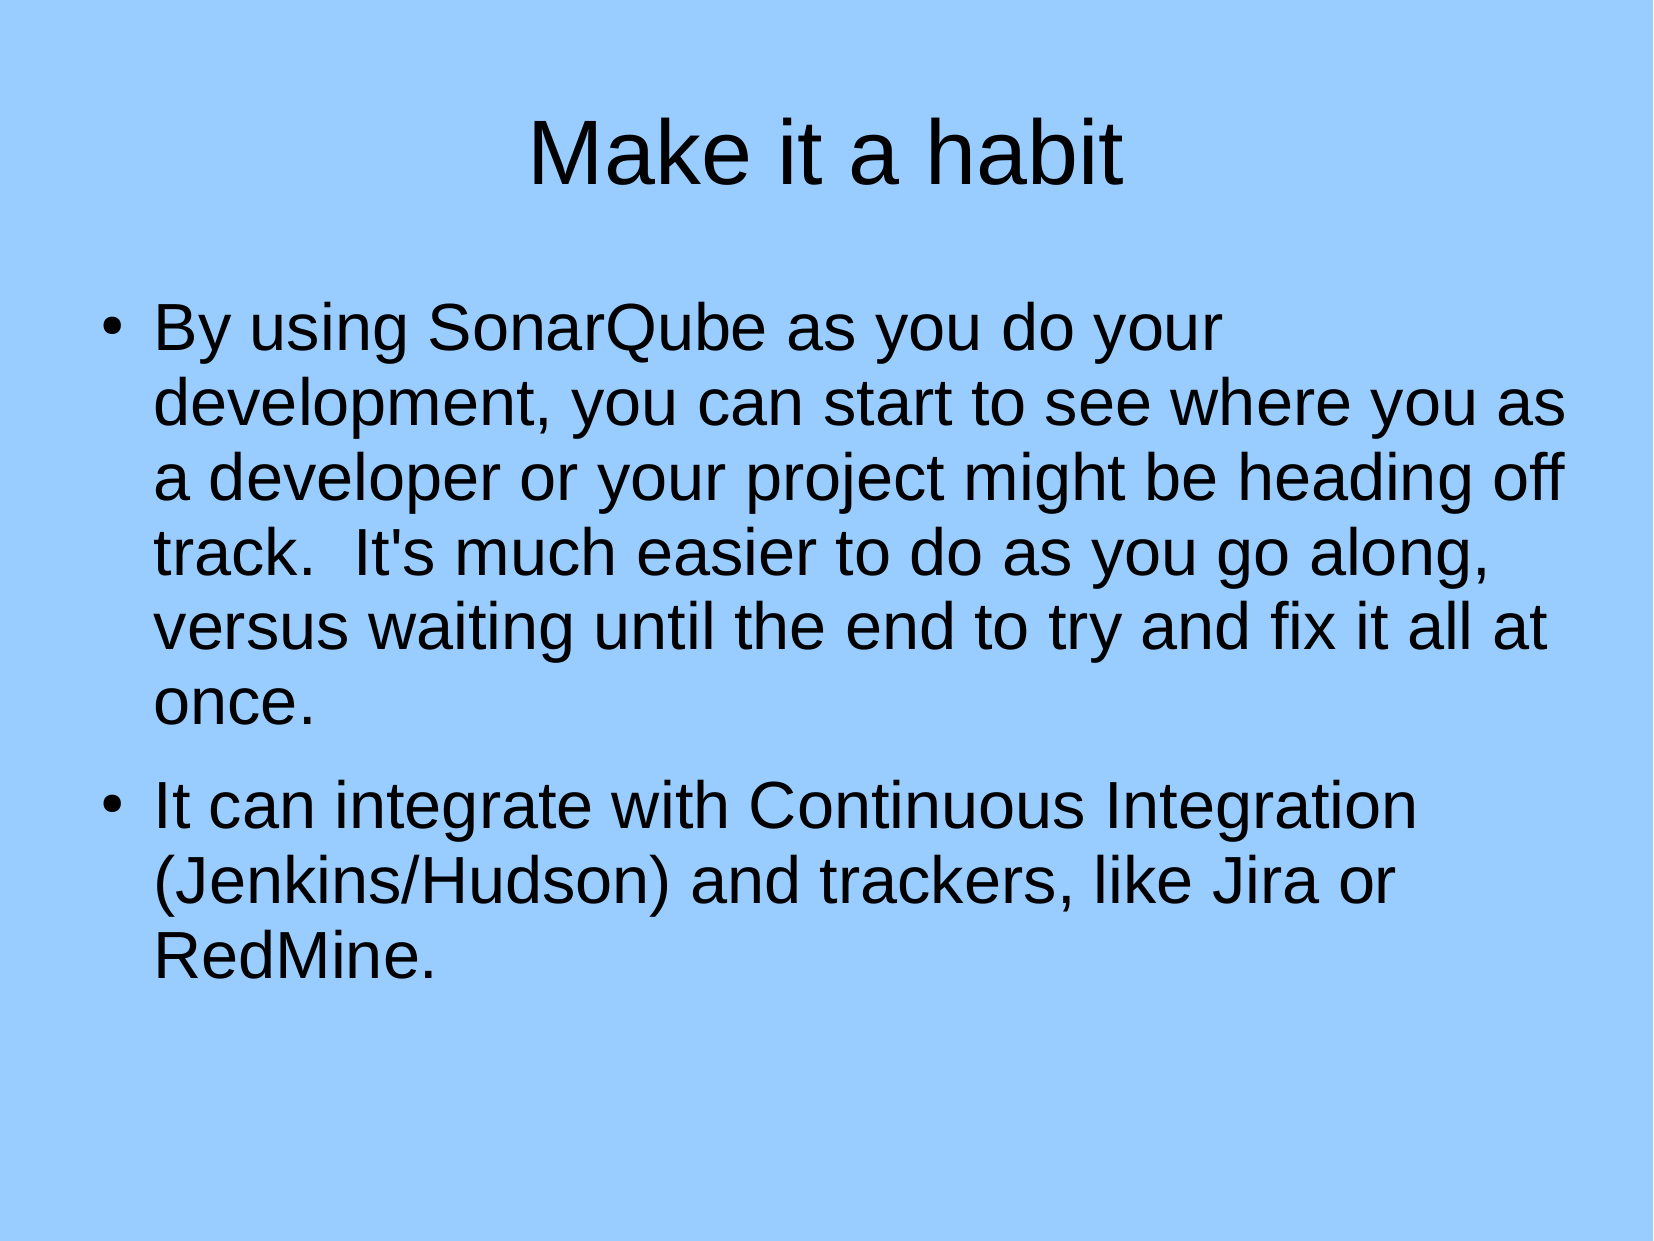

# Make it a habit
By using SonarQube as you do your development, you can start to see where you as a developer or your project might be heading off track. It's much easier to do as you go along, versus waiting until the end to try and fix it all at once.
It can integrate with Continuous Integration (Jenkins/Hudson) and trackers, like Jira or RedMine.